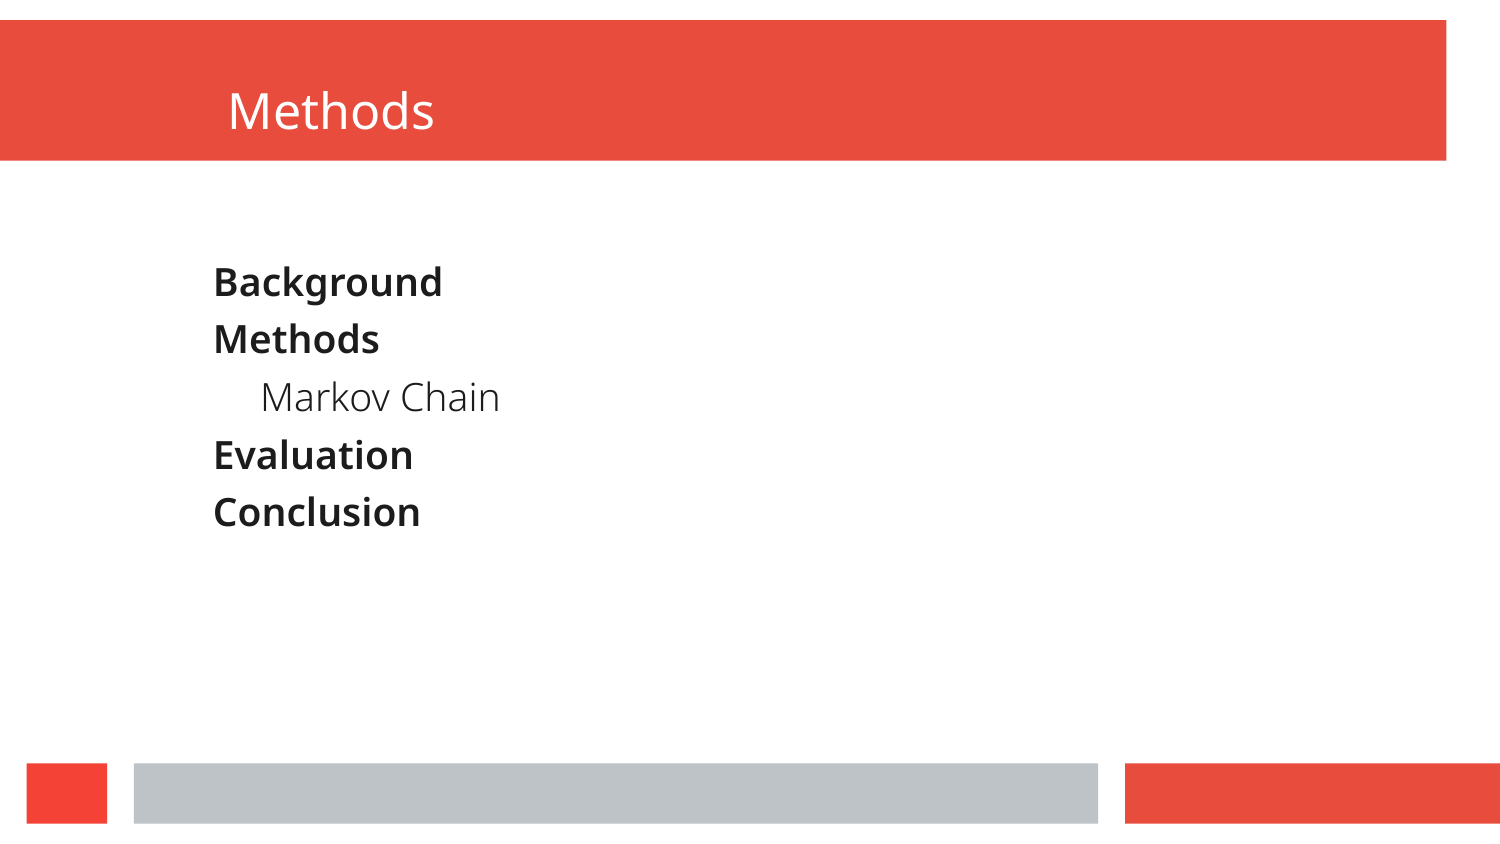

# Methods
Background
Methods
Markov Chain
Evaluation
Conclusion